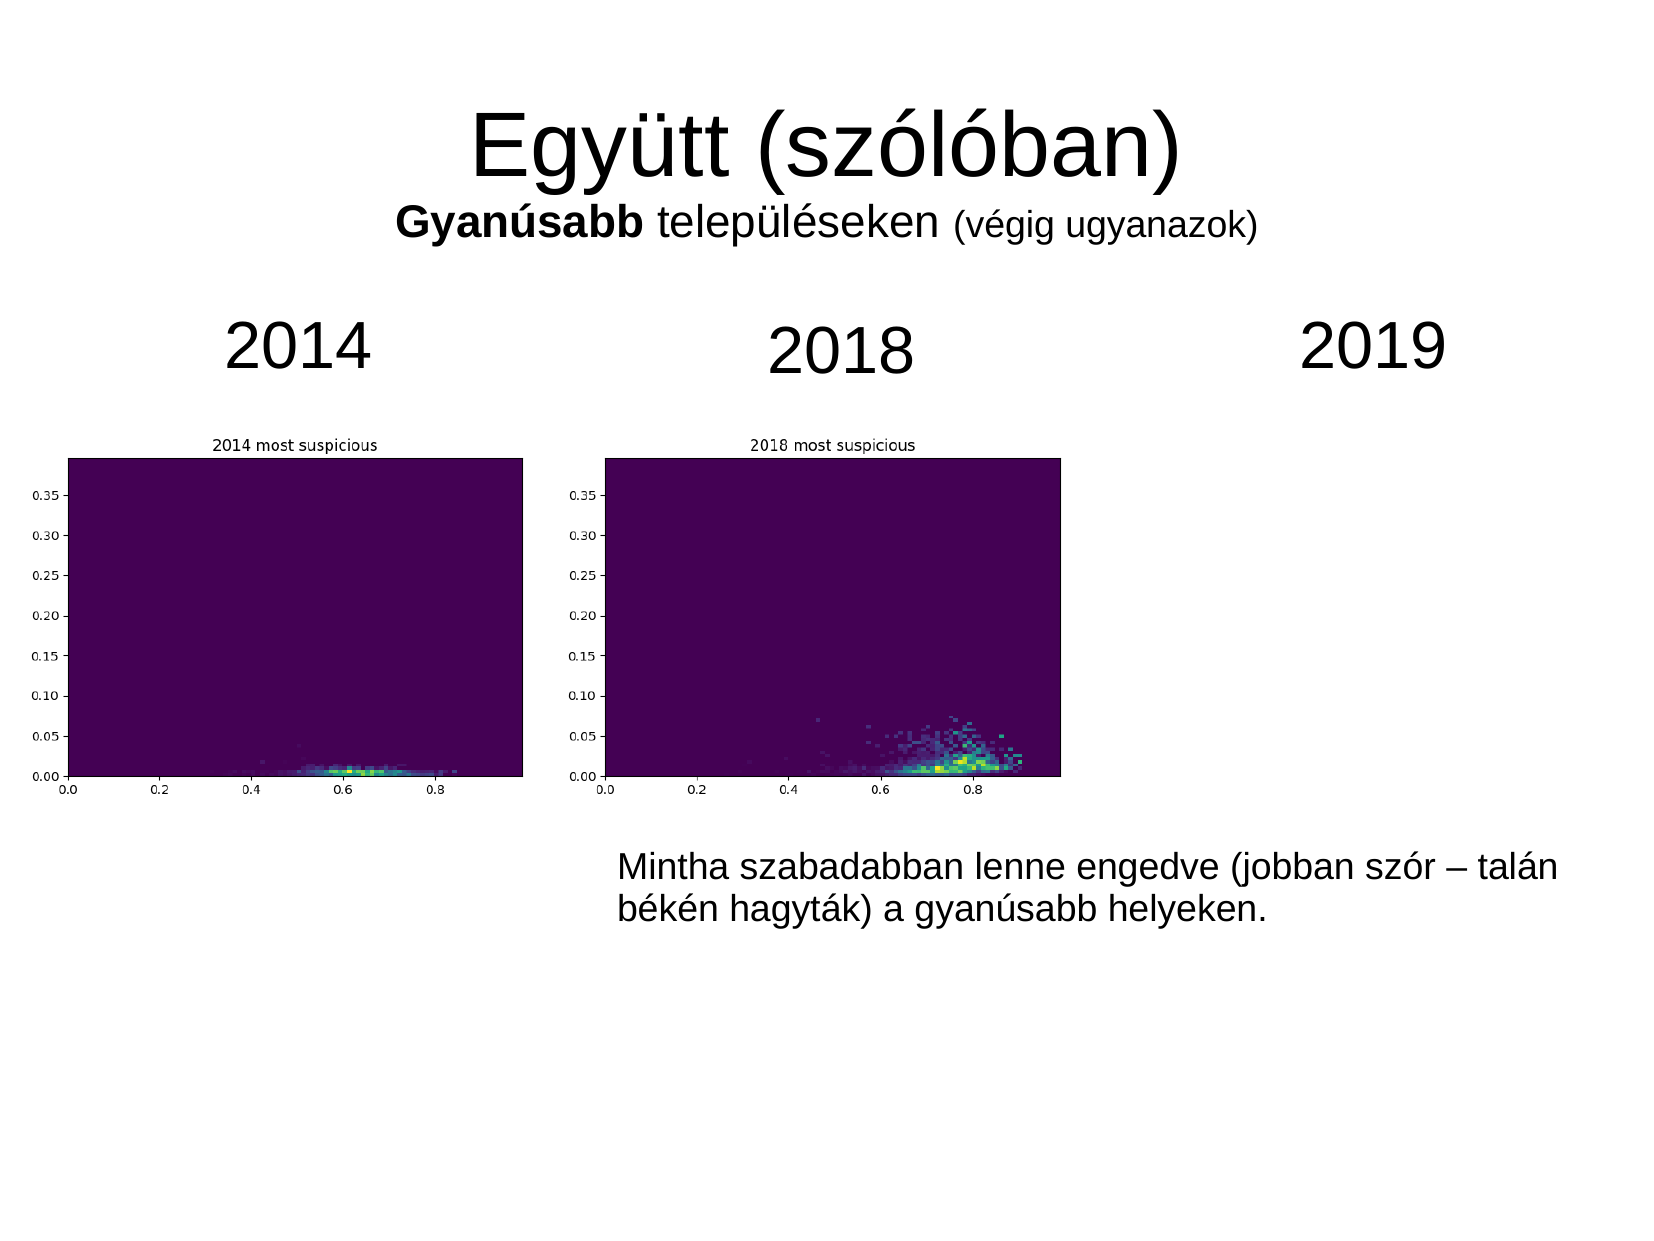

# Együtt (szólóban) Gyanúsabb településeken (végig ugyanazok)
2014
2019
2018
Mintha szabadabban lenne engedve (jobban szór – talán békén hagyták) a gyanúsabb helyeken.